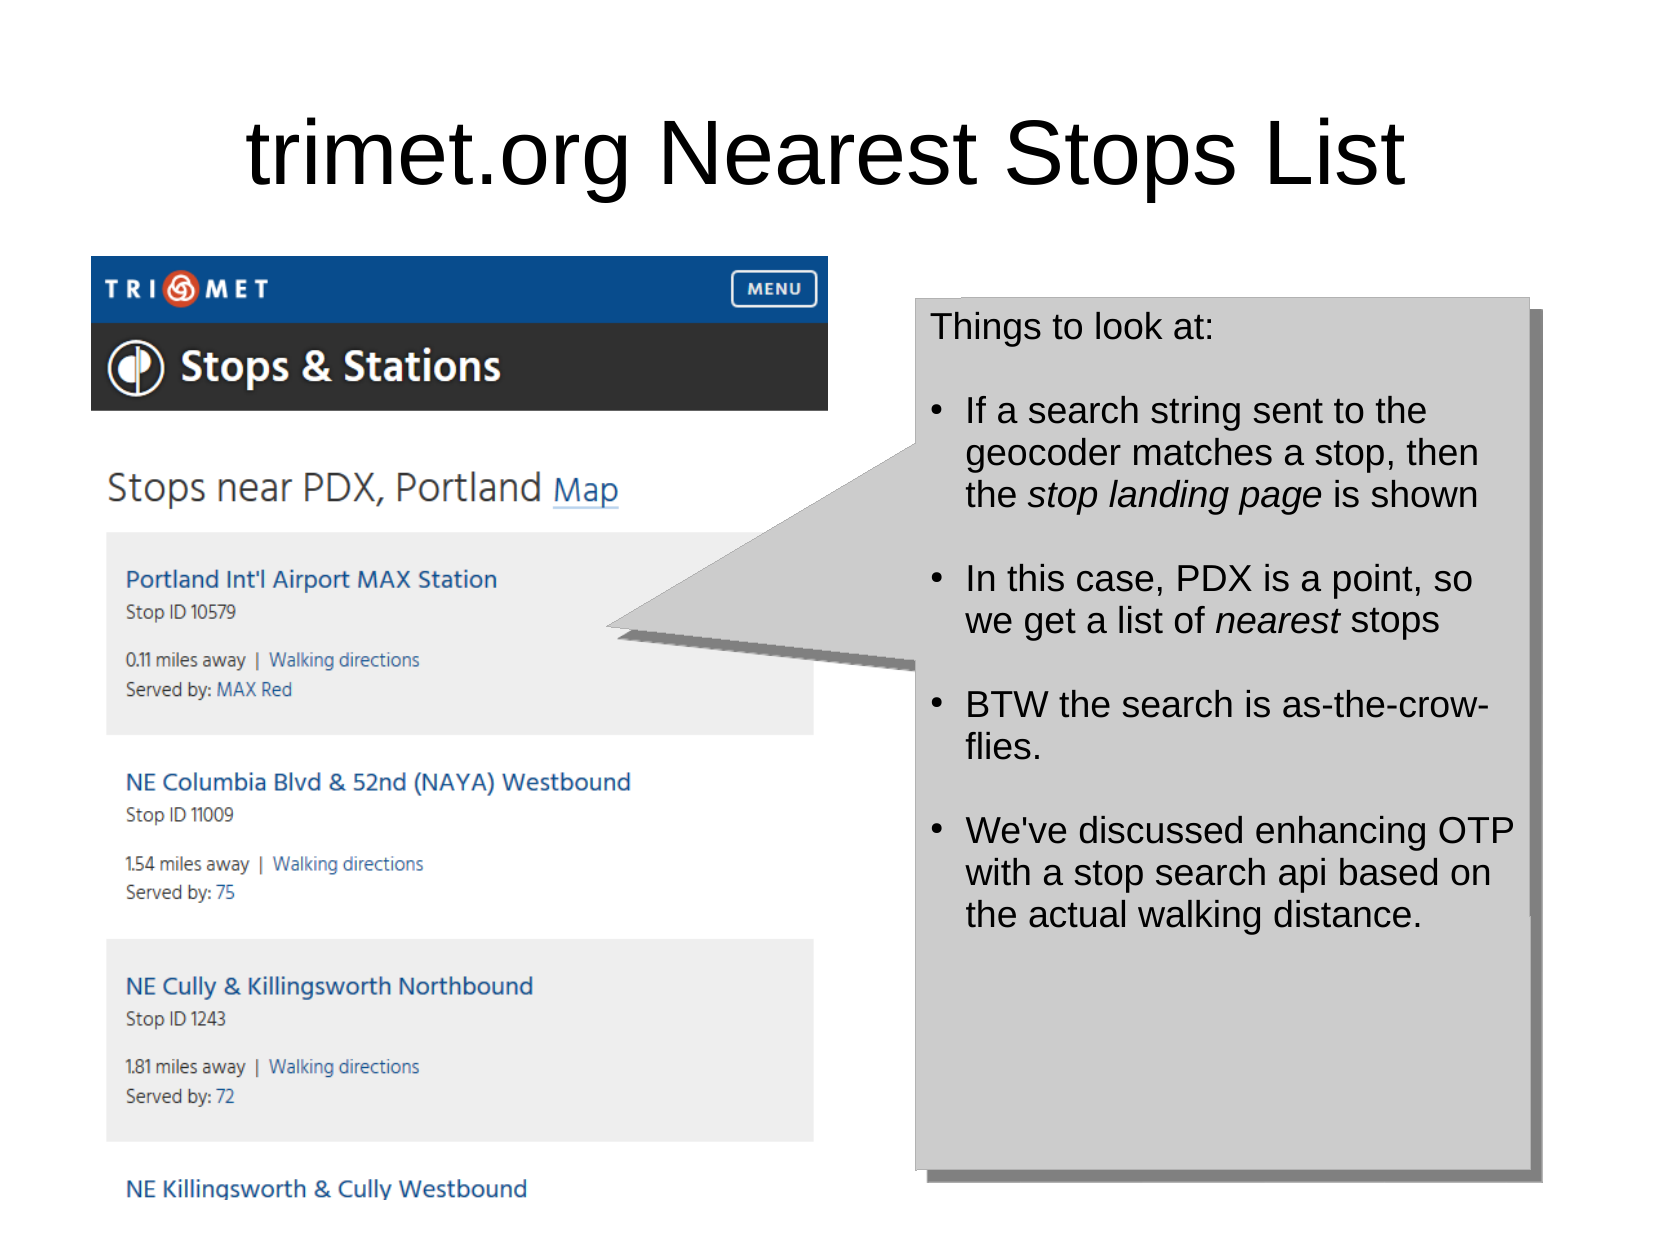

# trimet.org Nearest Stops List
Things to look at:
If a search string sent to the geocoder matches a stop, then the stop landing page is shown
In this case, PDX is a point, so we get a list of nearest stops
BTW the search is as-the-crow-flies.
We've discussed enhancing OTP with a stop search api based on the actual walking distance.